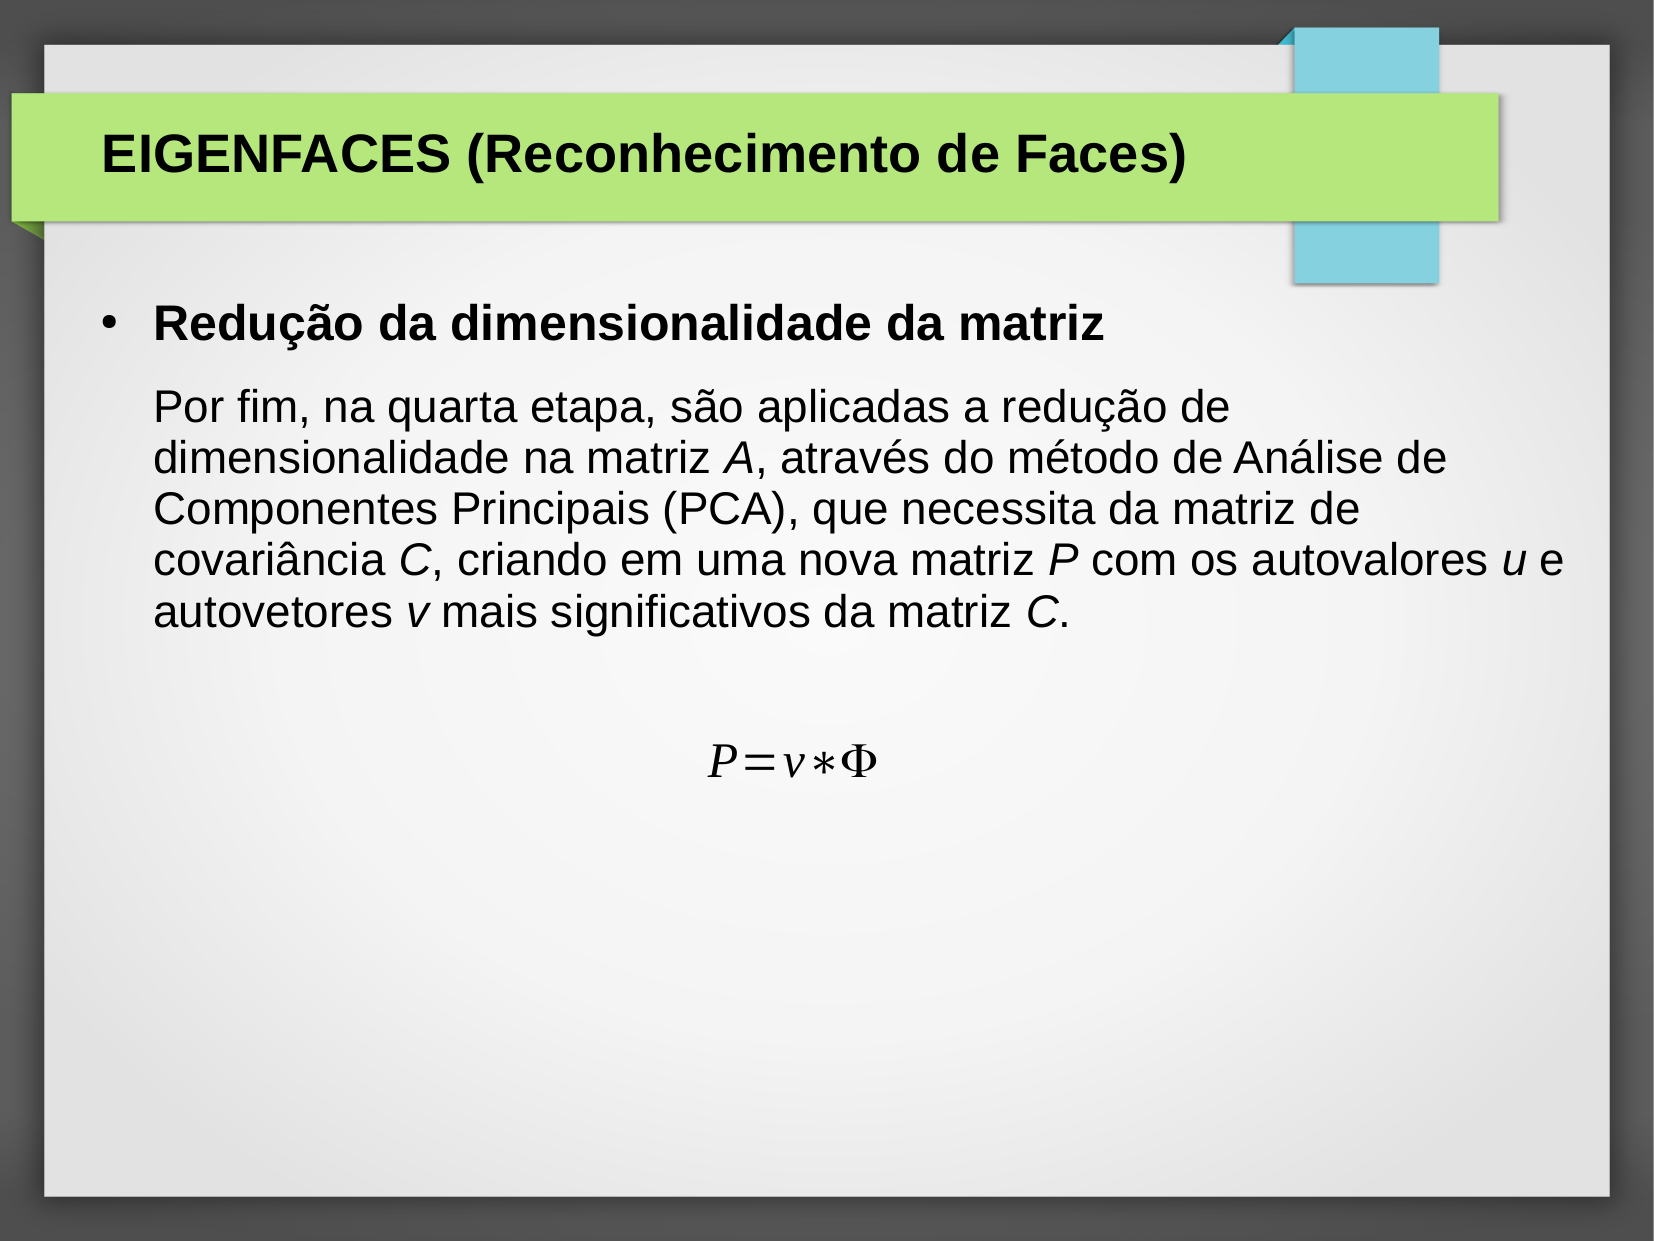

# EIGENFACES (Reconhecimento de Faces)
Redução da dimensionalidade da matriz
Por fim, na quarta etapa, são aplicadas a redução de dimensionalidade na matriz A, através do método de Análise de Componentes Principais (PCA), que necessita da matriz de covariância C, criando em uma nova matriz P com os autovalores u e autovetores v mais significativos da matriz C.